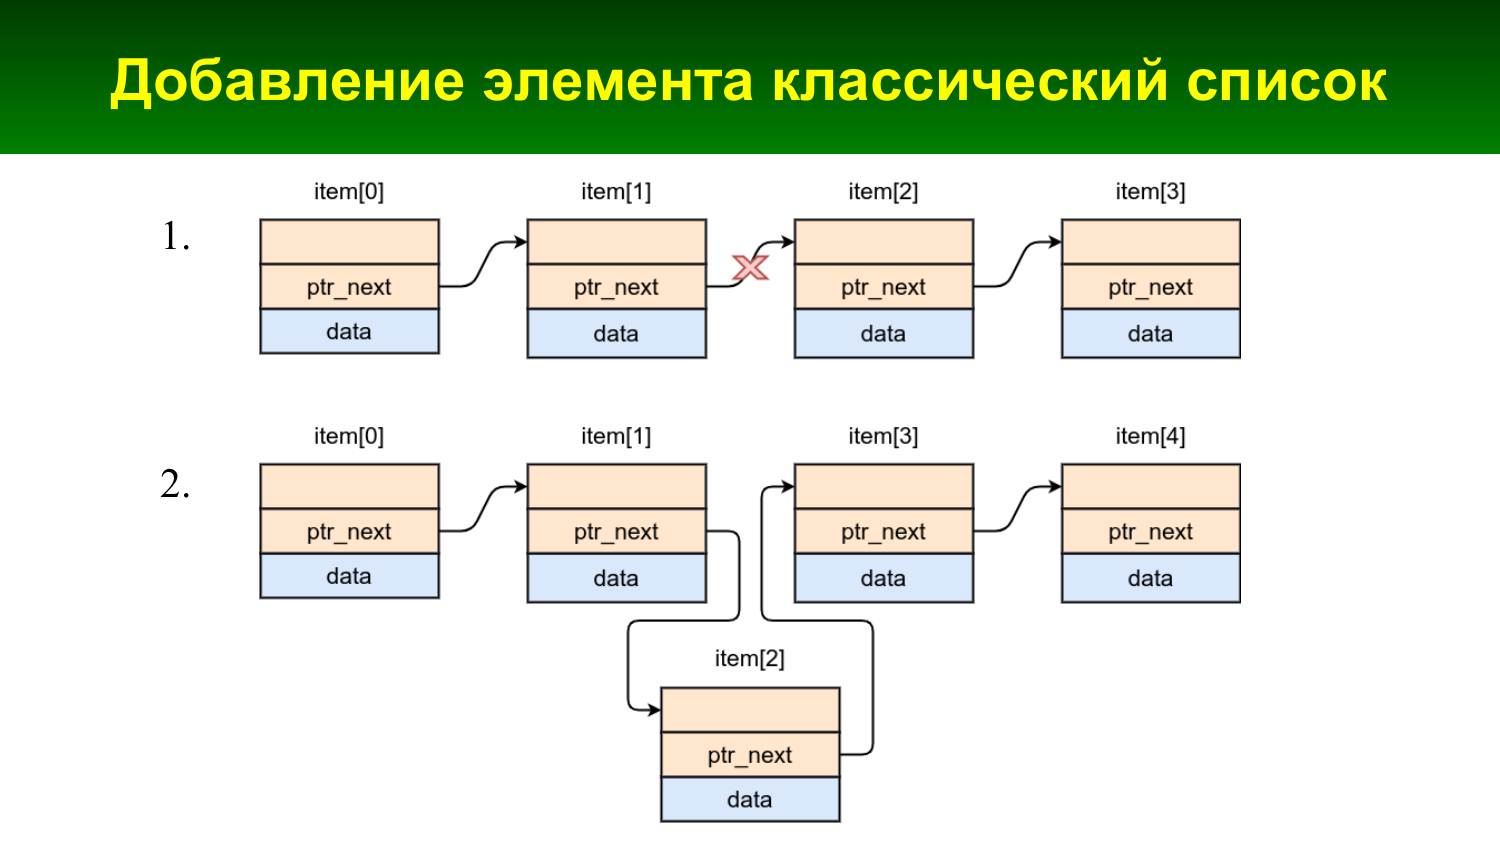

# Добавление элемента классический список
1.
2.